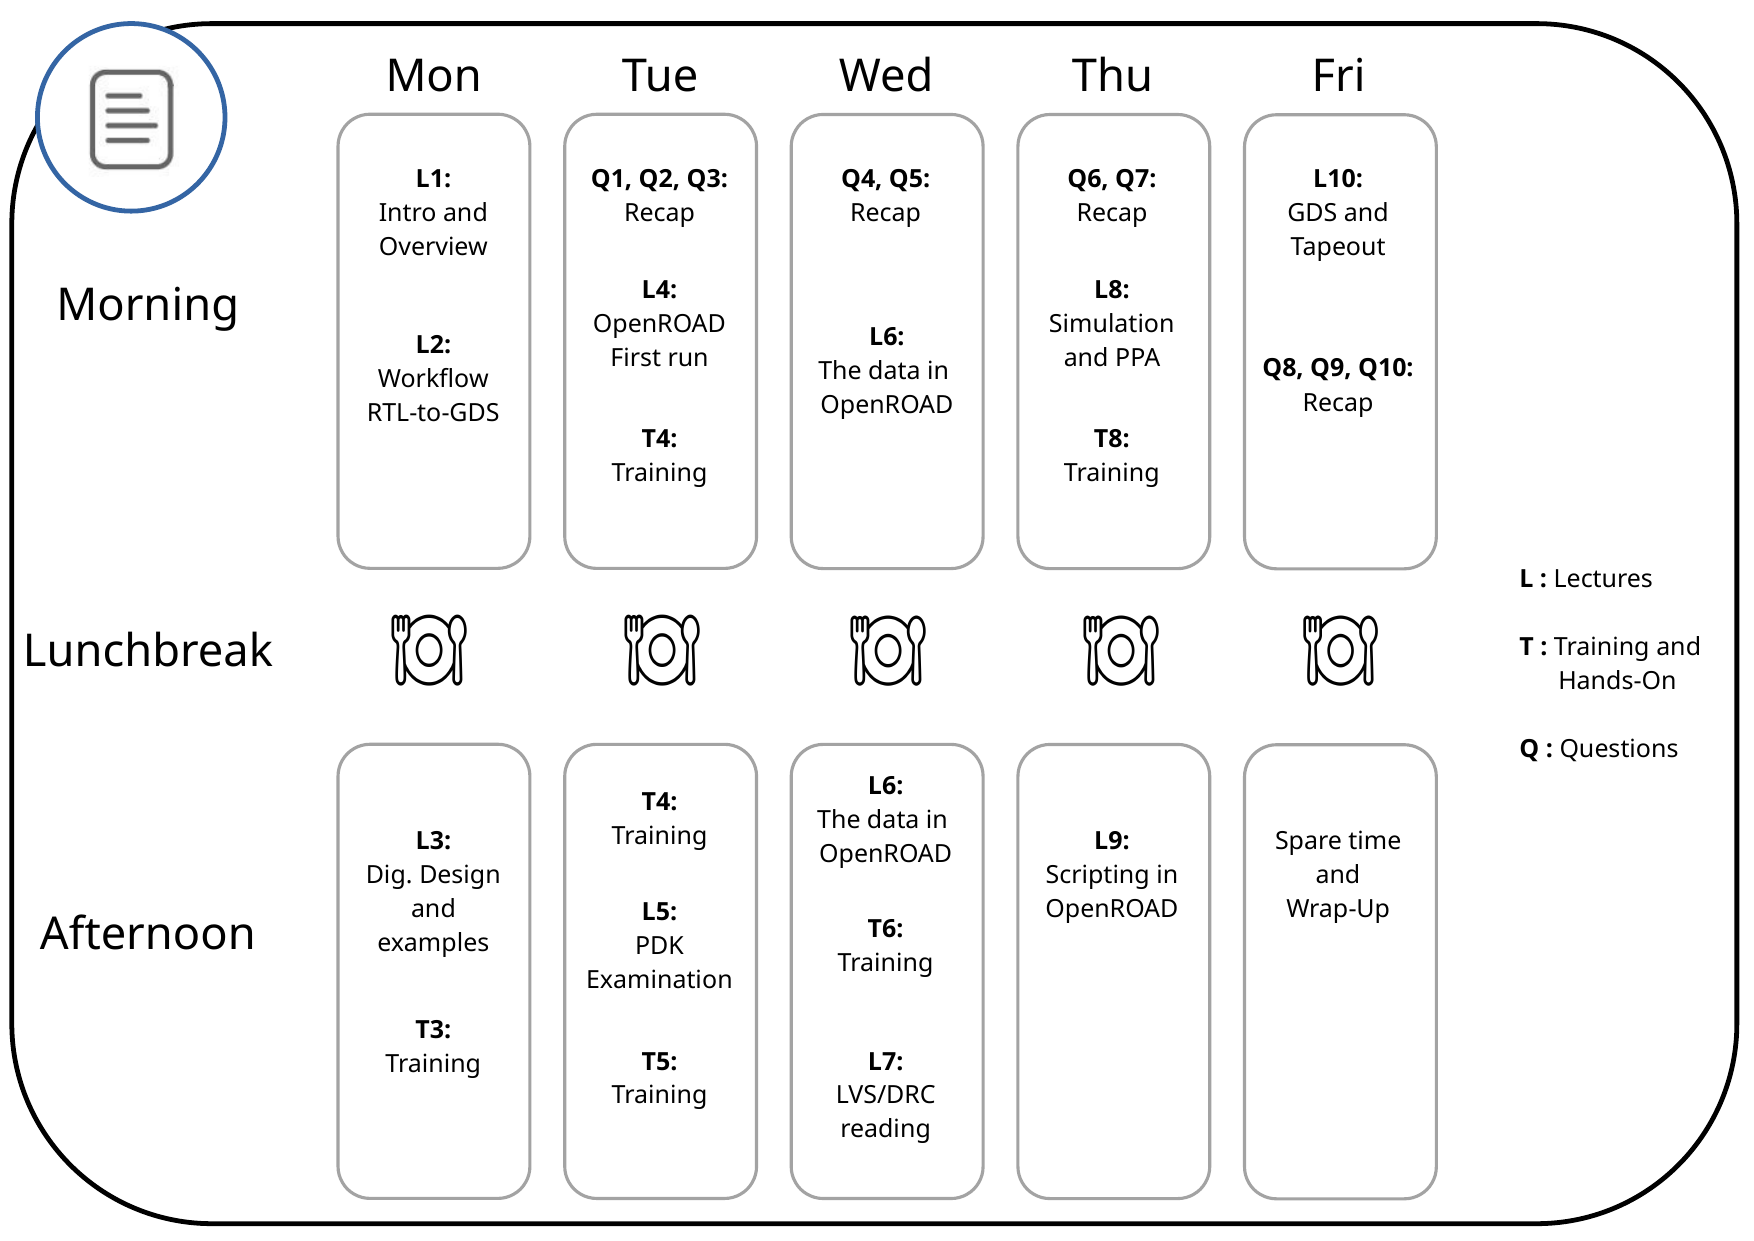

Mon
Tue
Wed
Thu
Fri
L1:
Intro and
Overview
Q1, Q2, Q3:
Recap
Q6, Q7:
Recap
L10:
GDS and
Tapeout
Q4, Q5:
Recap
L4:
OpenROAD
First run
L8:
Simulation
and PPA
Morning
L6:
The data in
OpenROAD
L2:
Workflow
RTL-to-GDS
Q8, Q9, Q10:
Recap
T4:
Training
T8:
Training
L : Lectures
T : Training and
 Hands-On
Q : Questions
Lunchbreak
L6:
The data in
OpenROAD
T4:
Training
L3:
Dig. Design
and examples
L9:
Scripting in
OpenROAD
Spare time
and
Wrap-Up
L5:
PDK
Examination
Afternoon
T6:
Training
T3:
Training
T5:
Training
L7:
LVS/DRC
reading